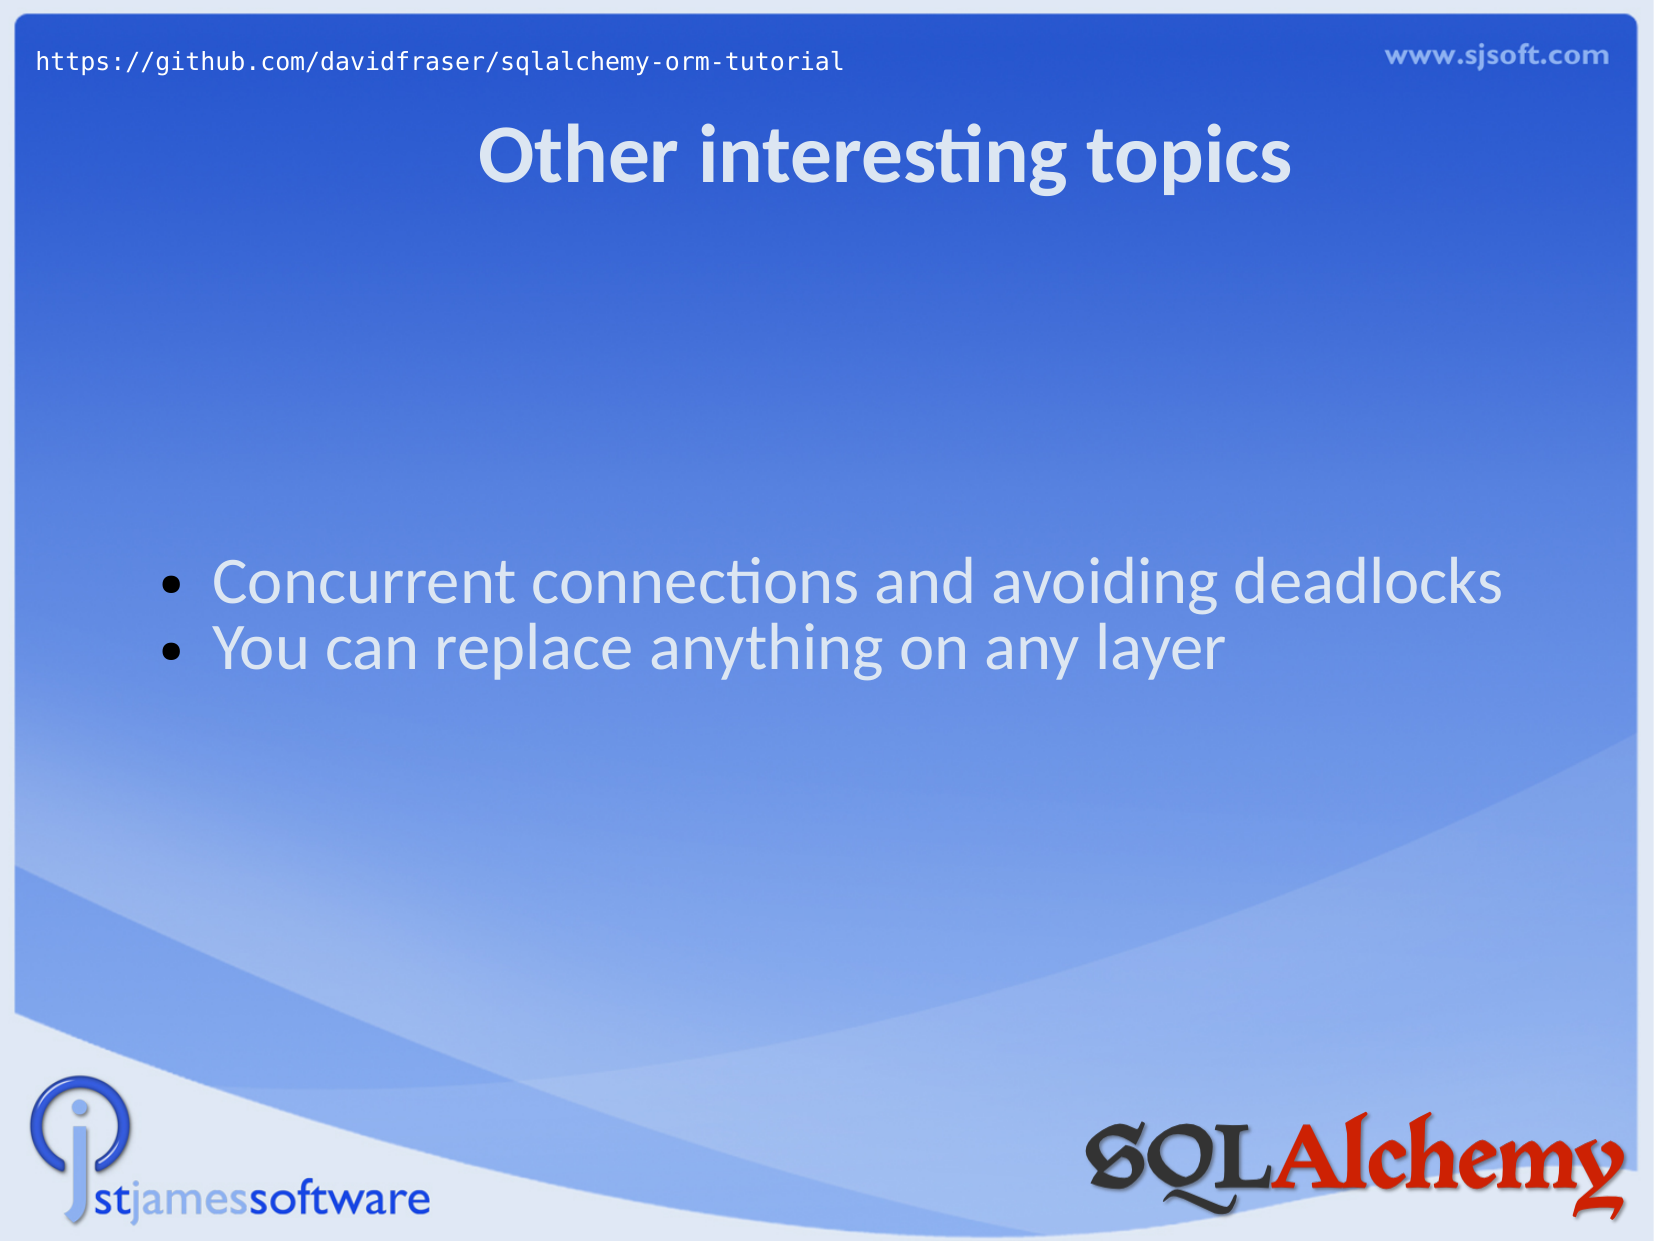

# Other interesting topics
Concurrent connections and avoiding deadlocks
You can replace anything on any layer